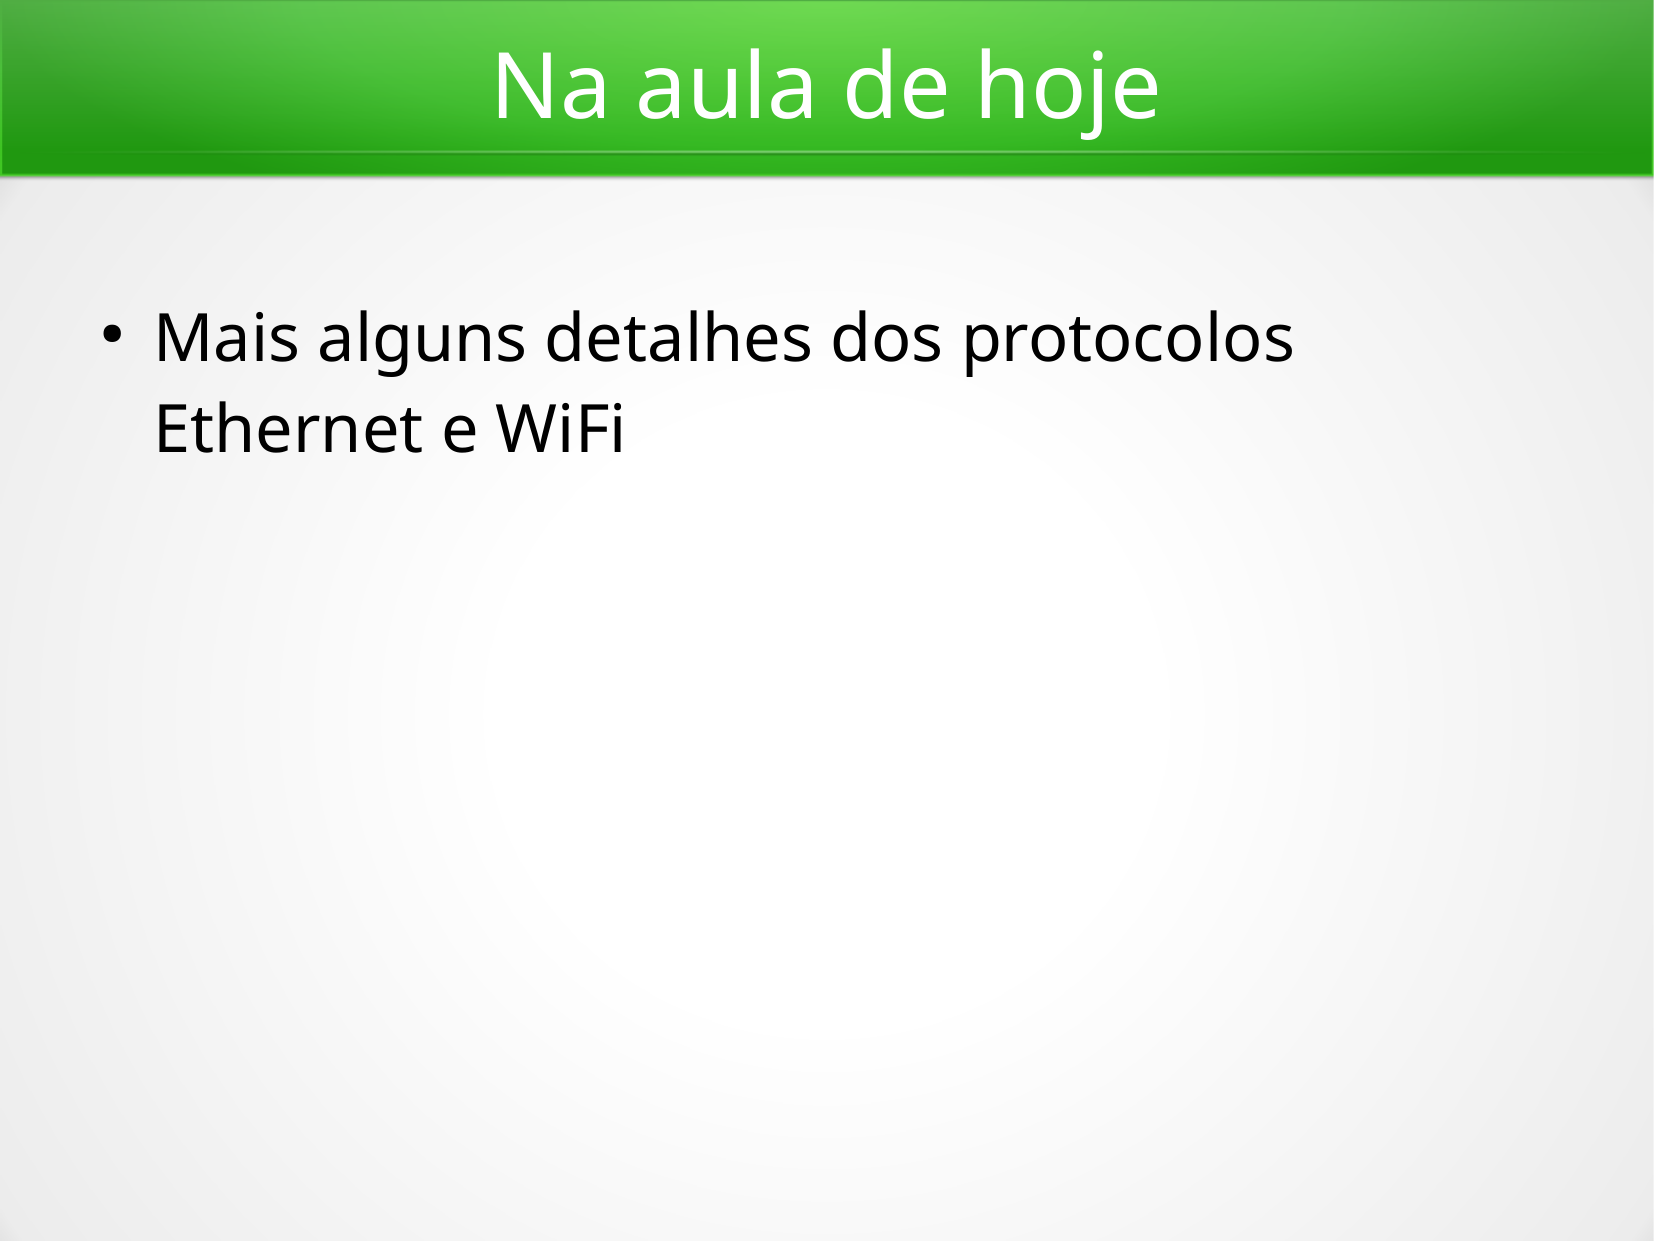

# Na aula de hoje
Mais alguns detalhes dos protocolos Ethernet e WiFi